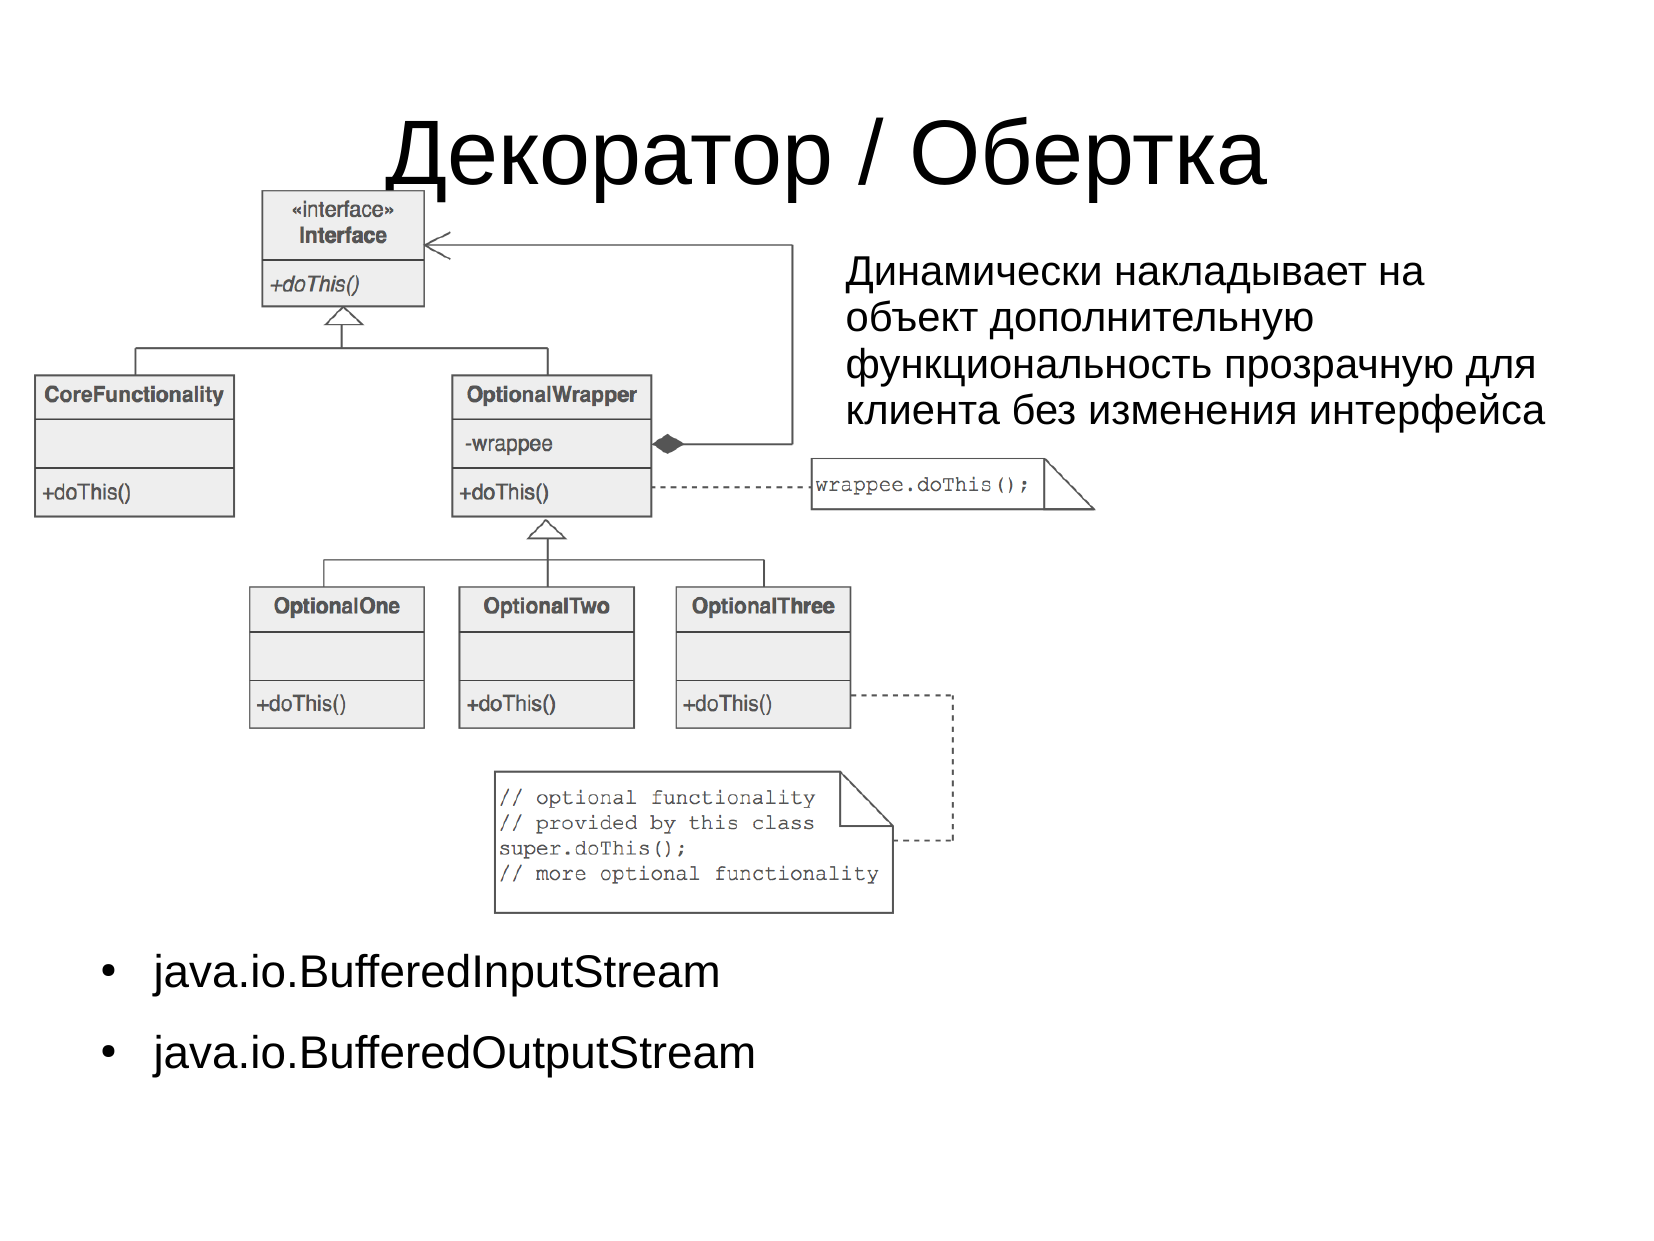

# Декоратор / Обертка
Динамически накладывает на объект дополнительную функциональность прозрачную для клиента без изменения интерфейса
java.io.BufferedInputStream
java.io.BufferedOutputStream